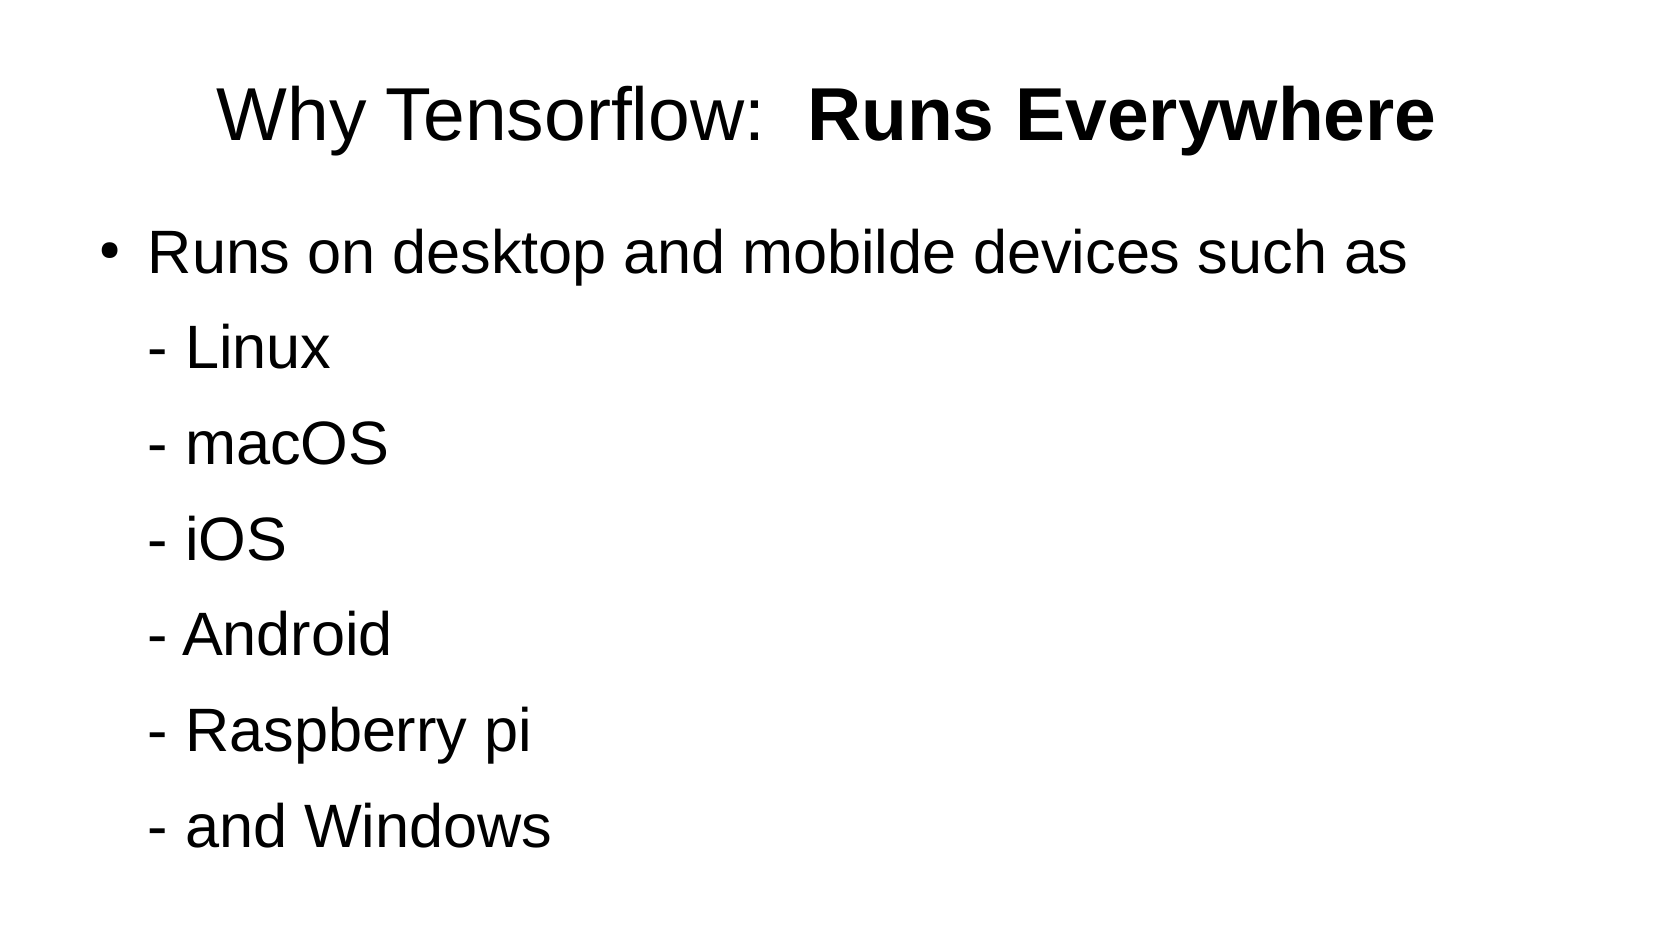

# Why Tensorflow: Runs Everywhere
Runs on desktop and mobilde devices such as
- Linux
- macOS
- iOS
- Android
- Raspberry pi
- and Windows